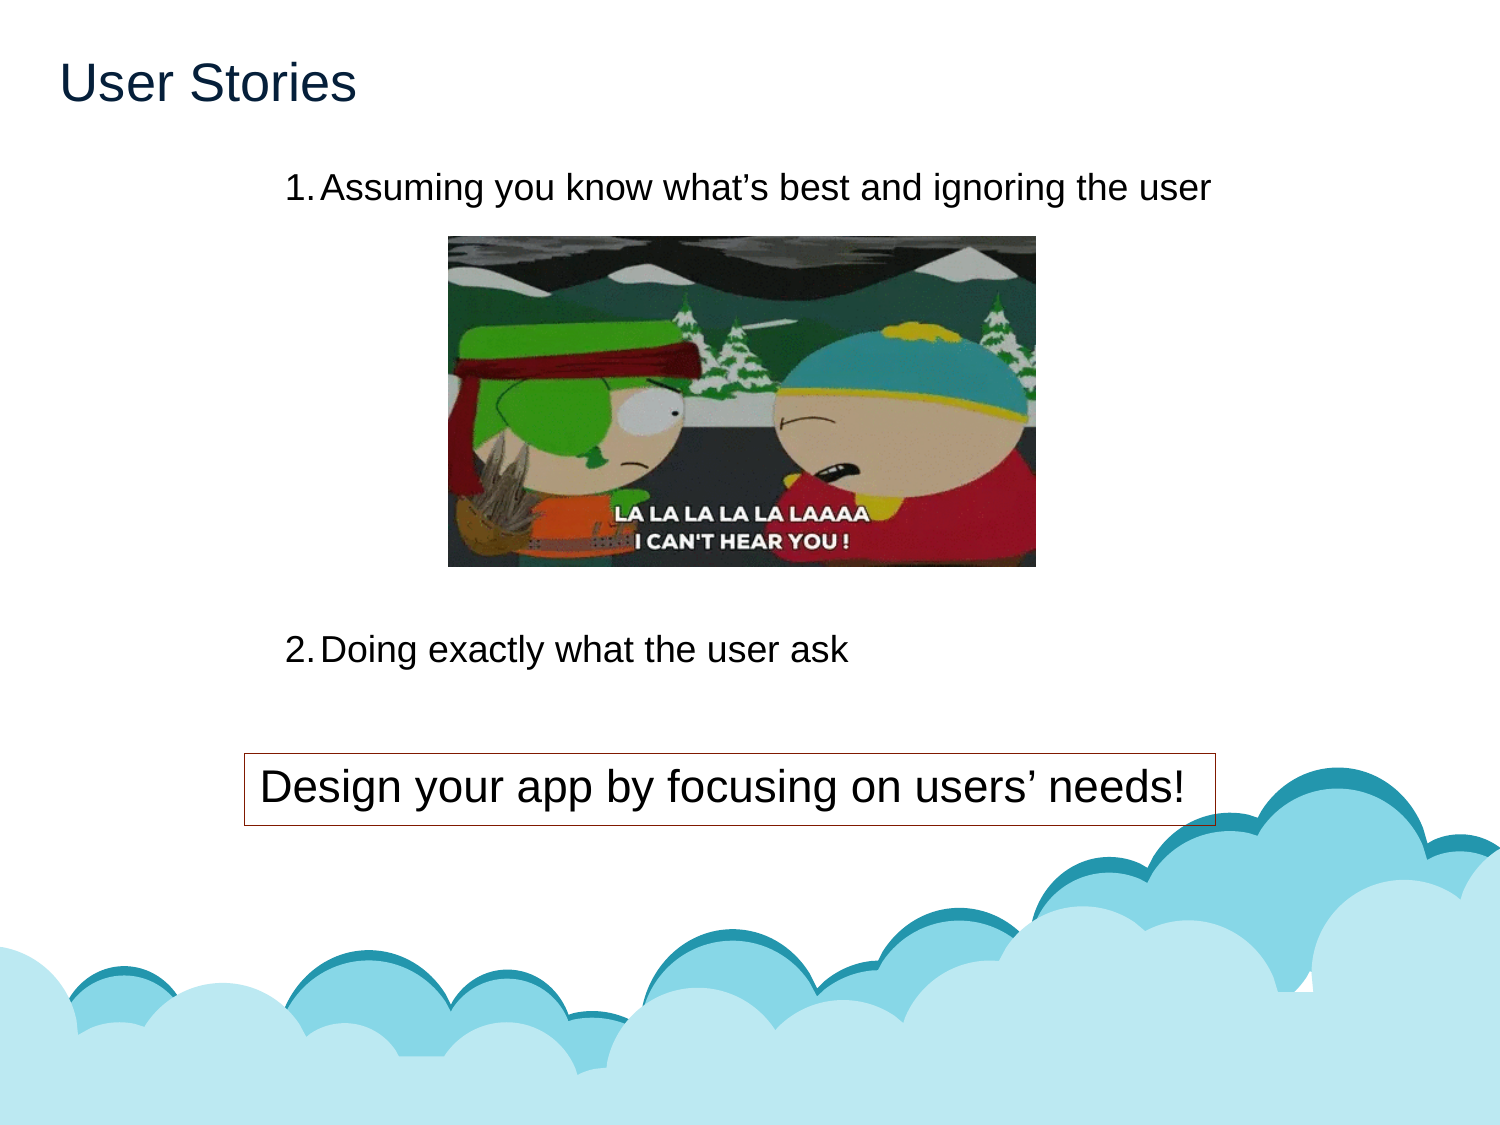

User Stories
Assuming you know what’s best and ignoring the user
Doing exactly what the user ask
Design your app by focusing on users’ needs!